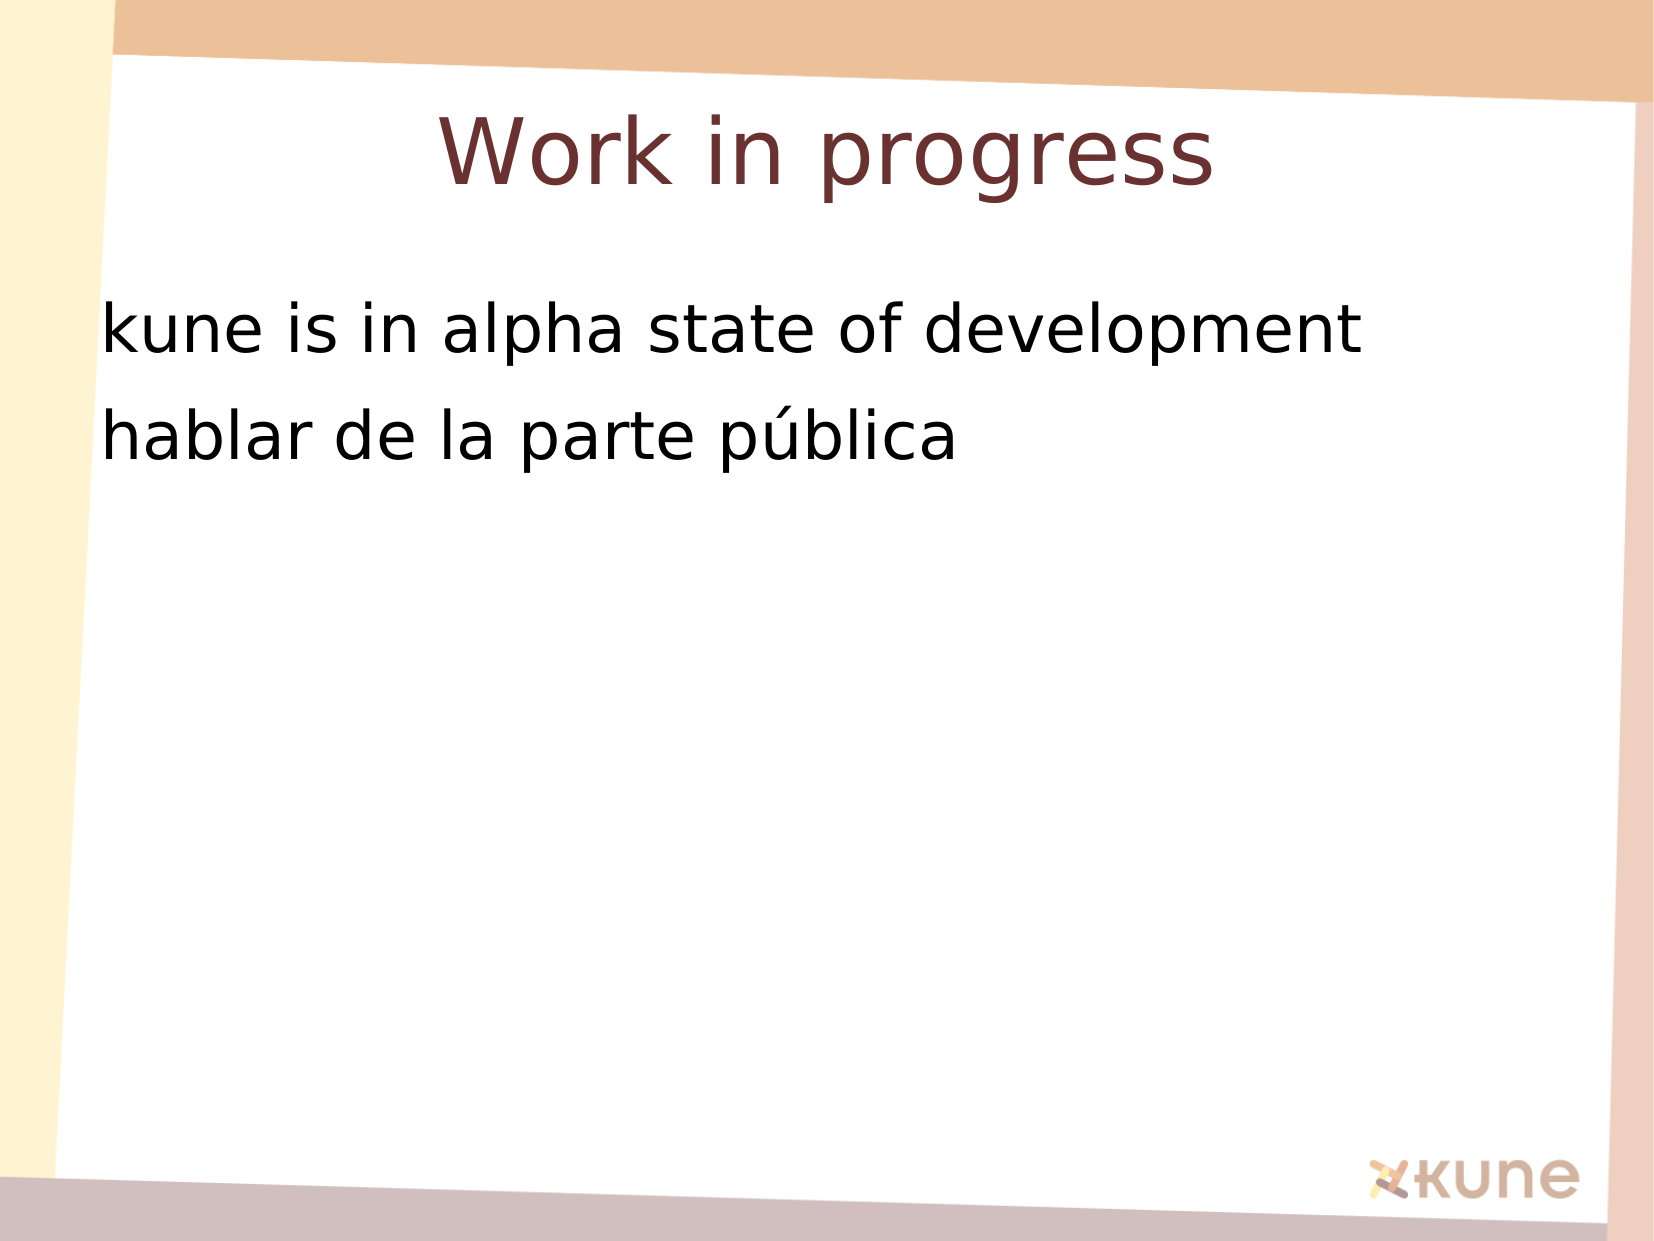

# Work in progress
kune is in alpha state of development
hablar de la parte pública